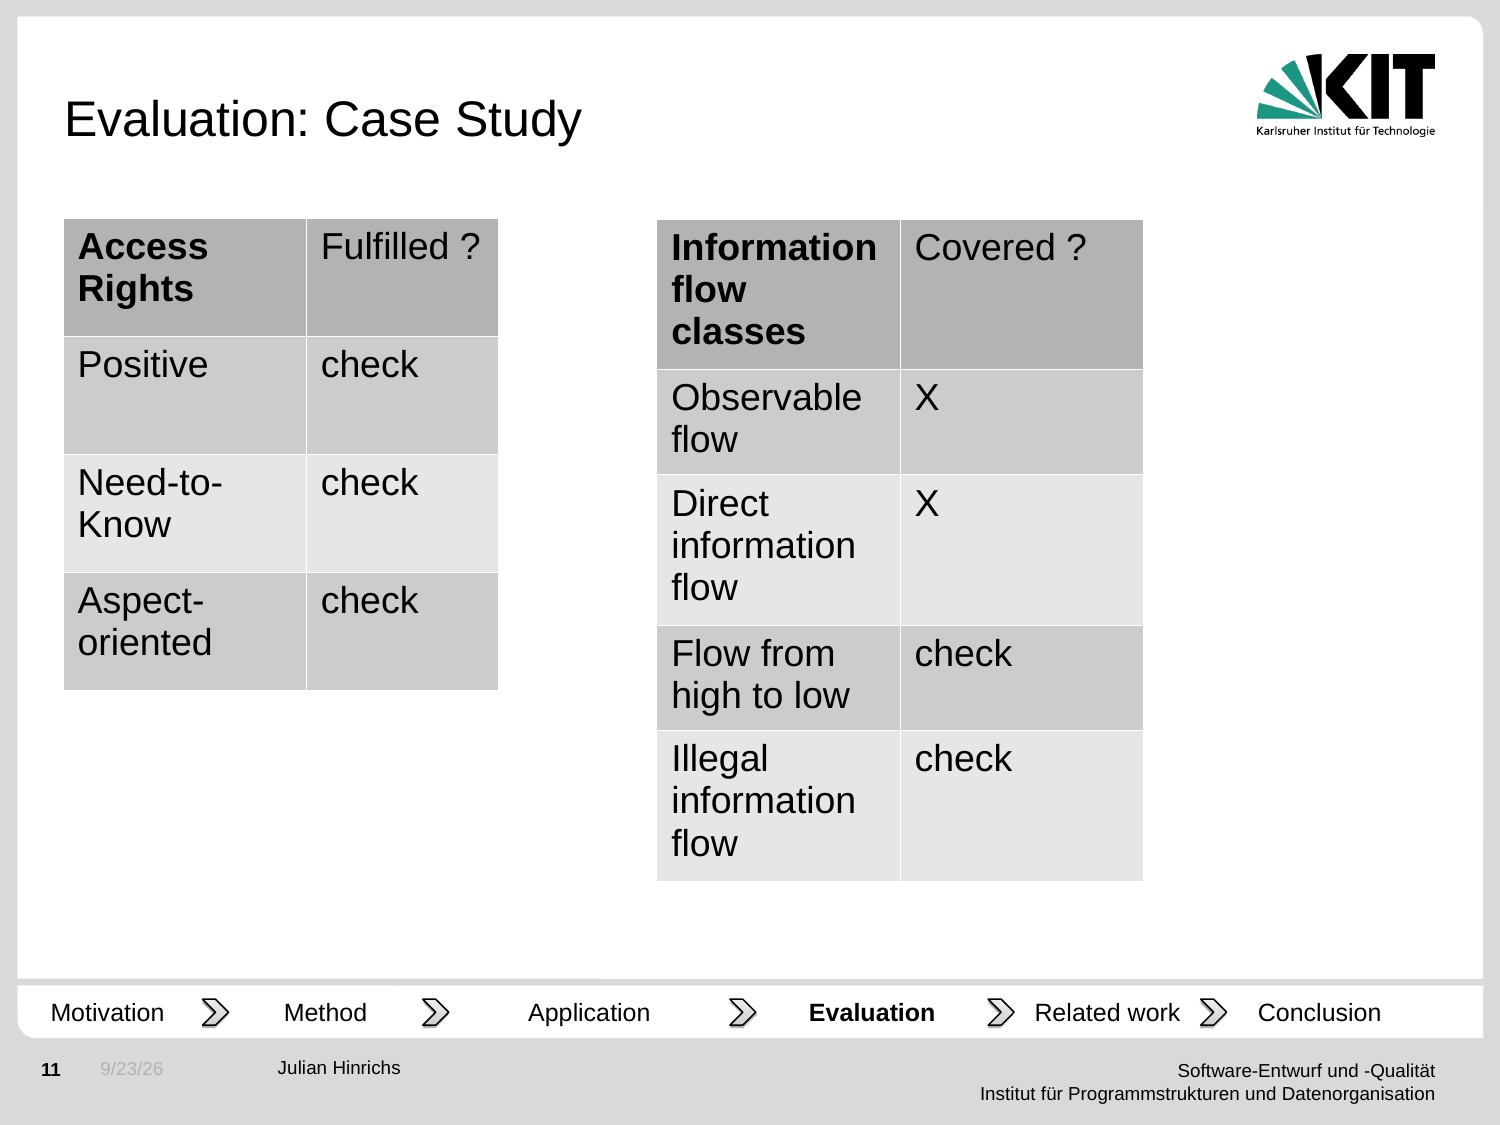

# Evaluation: Case Study
| Access Rights | Fulfilled ? |
| --- | --- |
| Positive | check |
| Need-to-Know | check |
| Aspect-oriented | check |
| Information flow classes | Covered ? |
| --- | --- |
| Observable flow | X |
| Direct information flow | X |
| Flow from high to low | check |
| Illegal information flow | check |
Motivation
Method
Application
Evaluation
Related work
Conclusion